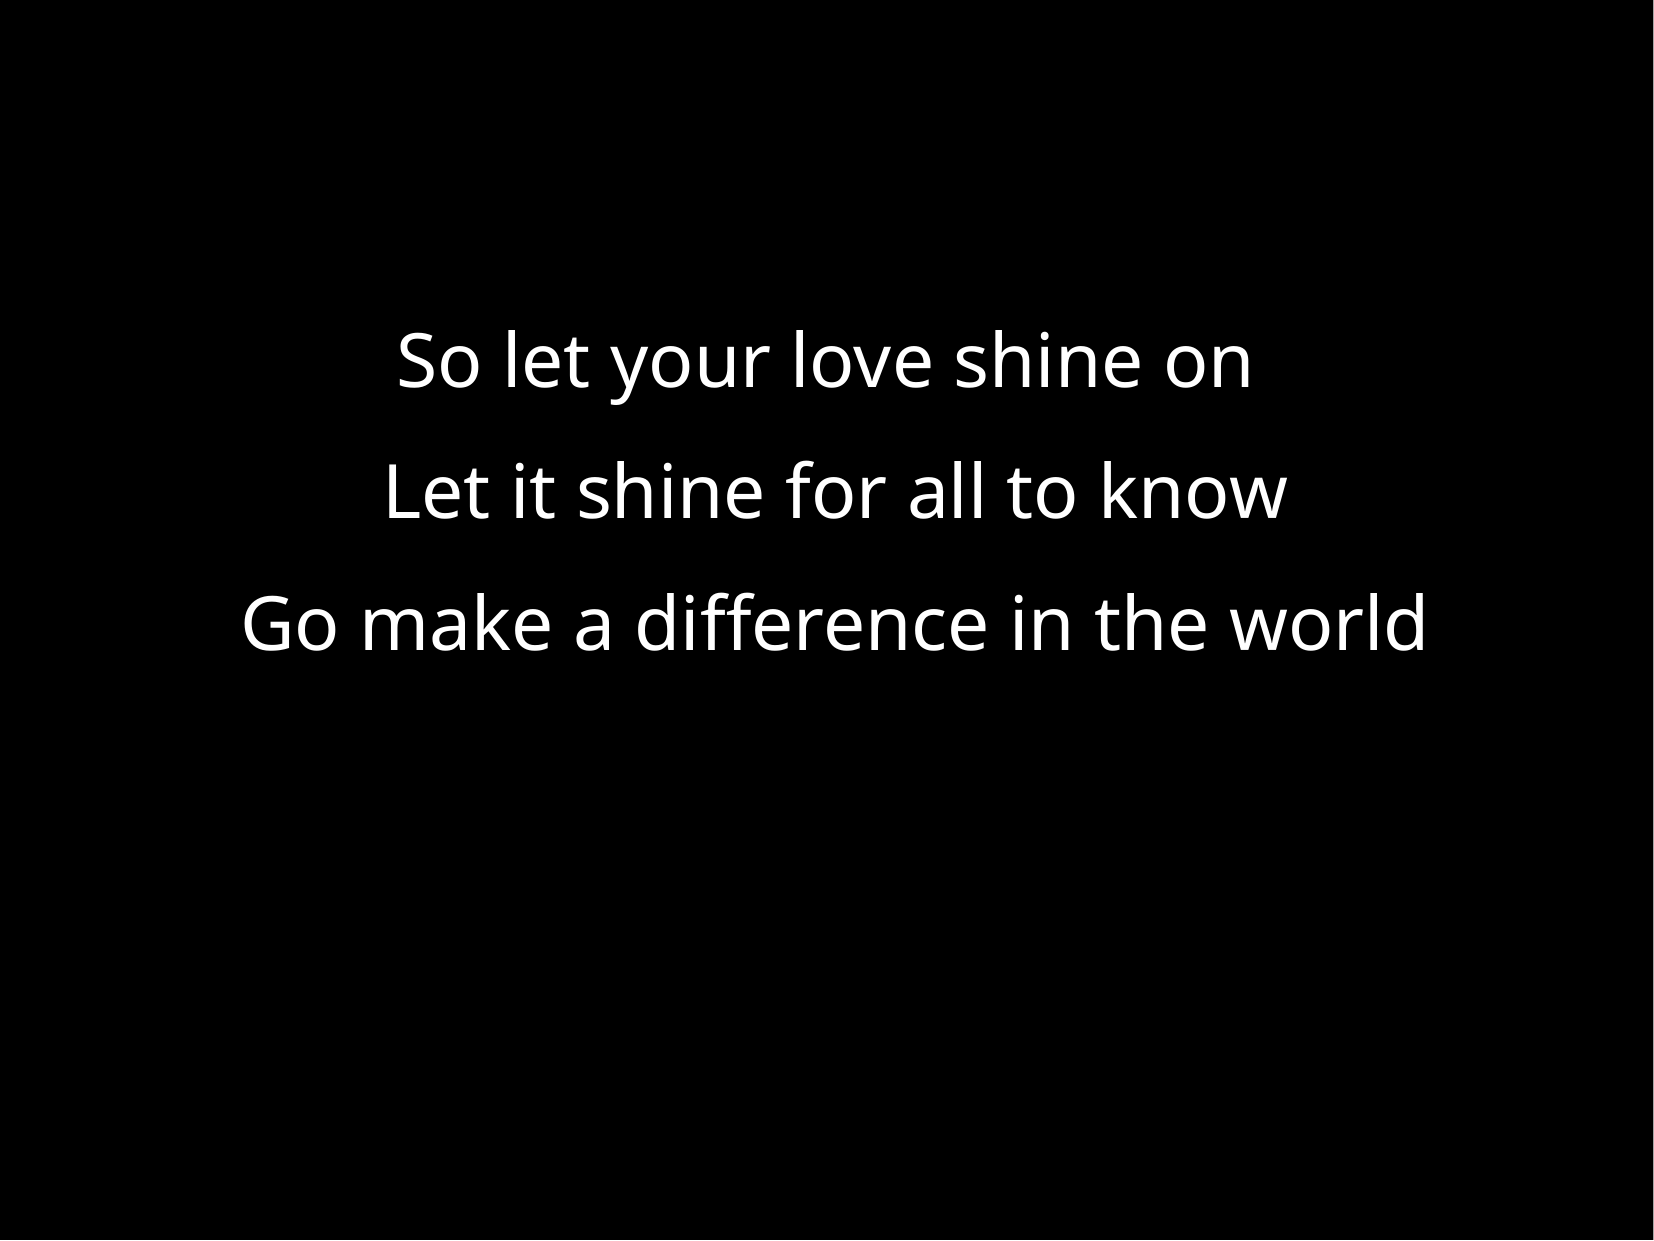

#
So let your love shine on
Let it shine for all to know
Go make a difference in the world